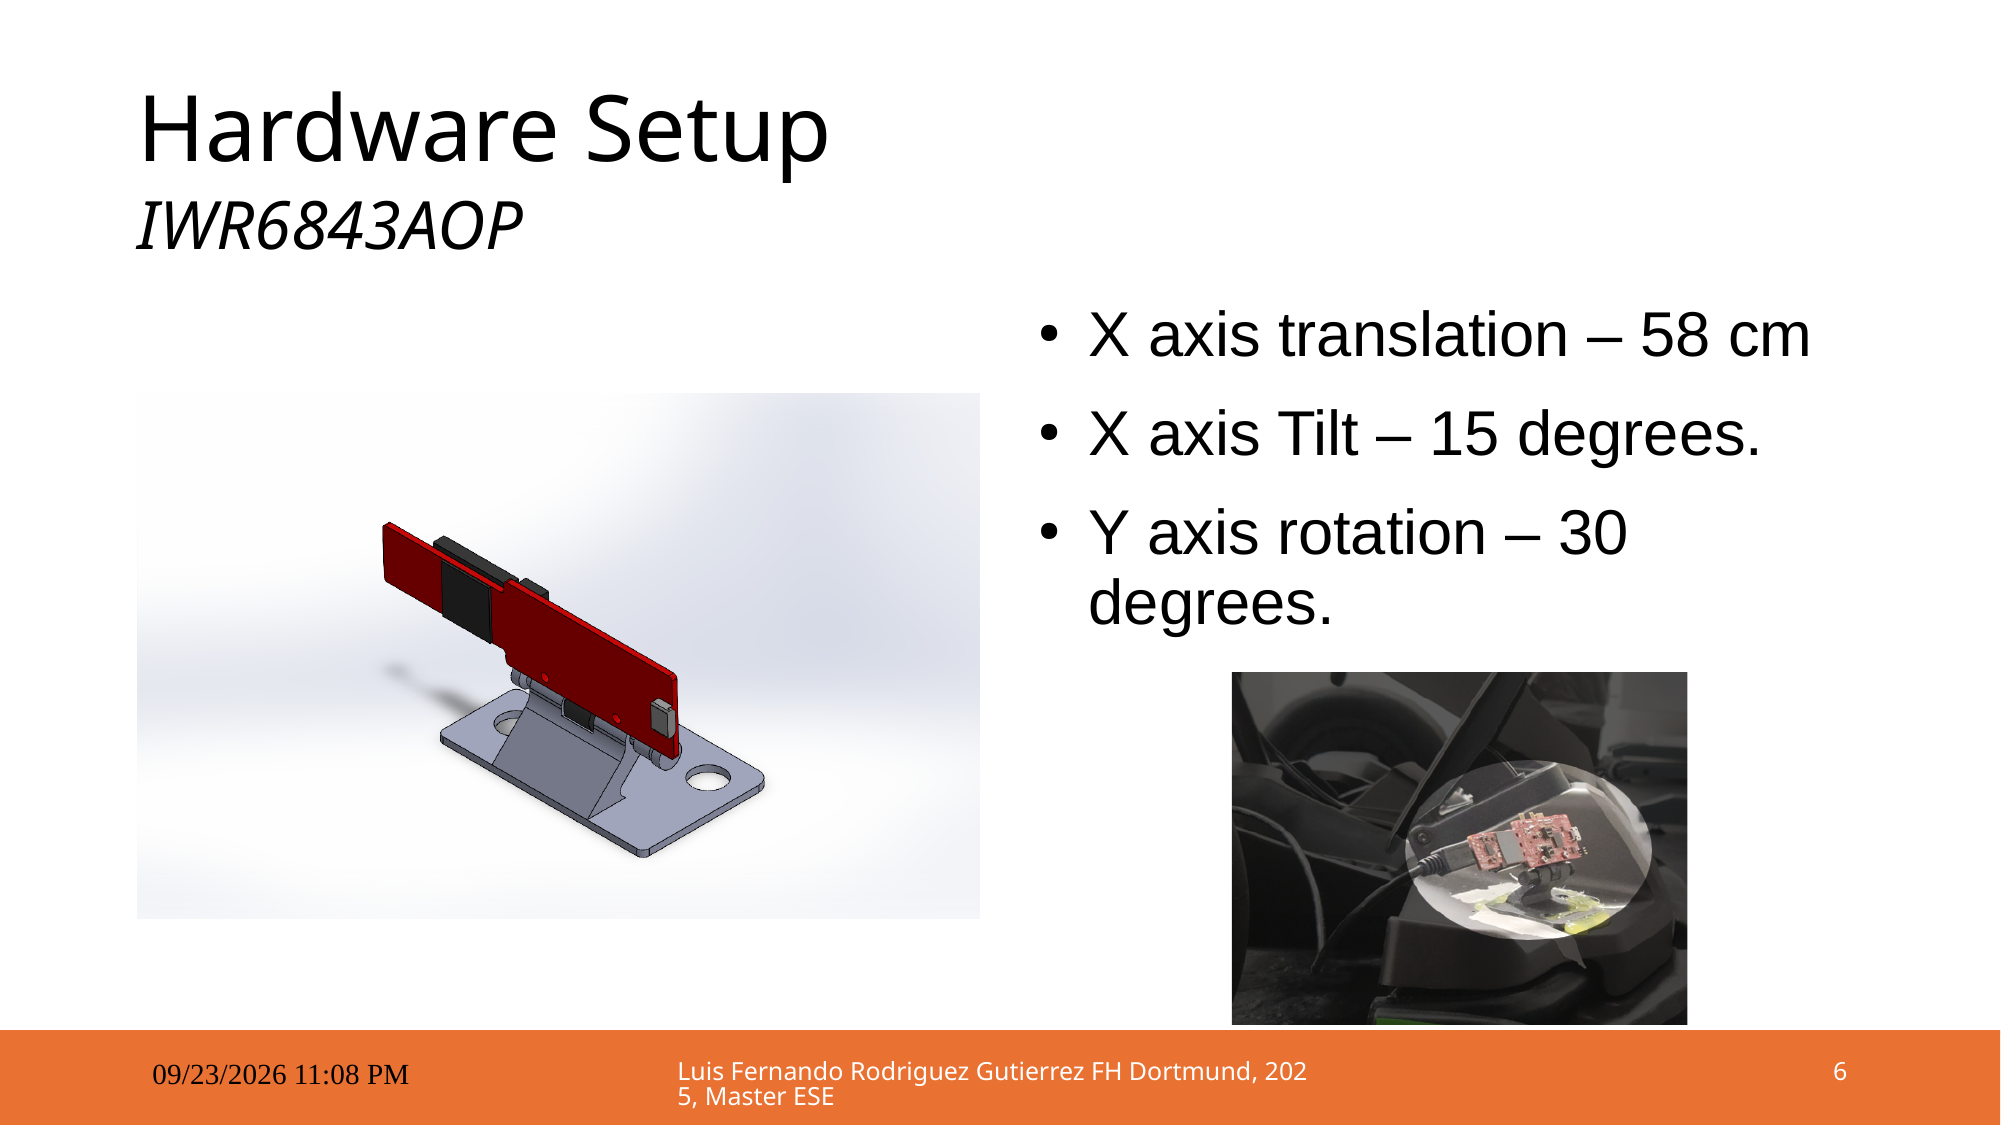

# Hardware Setup IWR6843AOP
X axis translation – 58 cm
X axis Tilt – 15 degrees.
Y axis rotation – 30 degrees.
Luis Fernando Rodriguez Gutierrez FH Dortmund, 2025, Master ESE
6